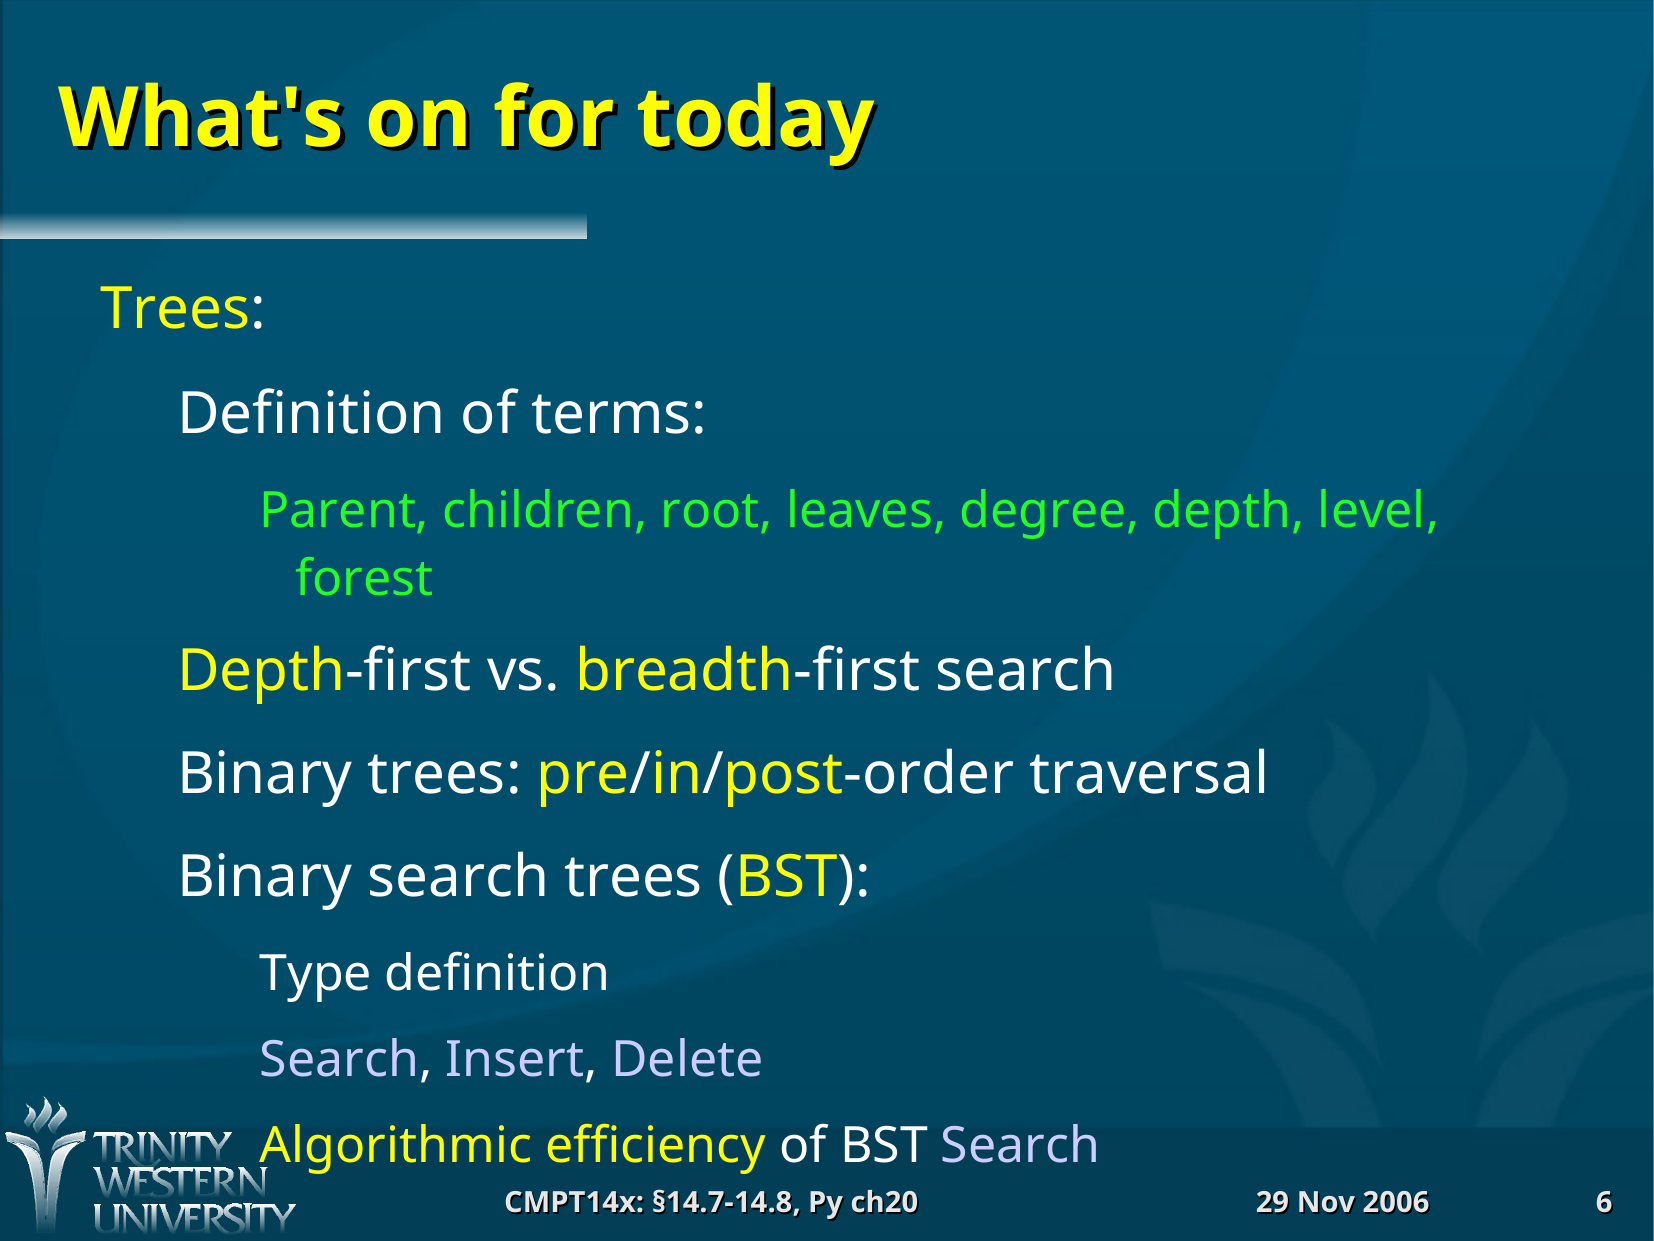

# What's on for today
Trees:
Definition of terms:
Parent, children, root, leaves, degree, depth, level, forest
Depth-first vs. breadth-first search
Binary trees: pre/in/post-order traversal
Binary search trees (BST):
Type definition
Search, Insert, Delete
Algorithmic efficiency of BST Search
CMPT14x: §14.7-14.8, Py ch20
29 Nov 2006
6